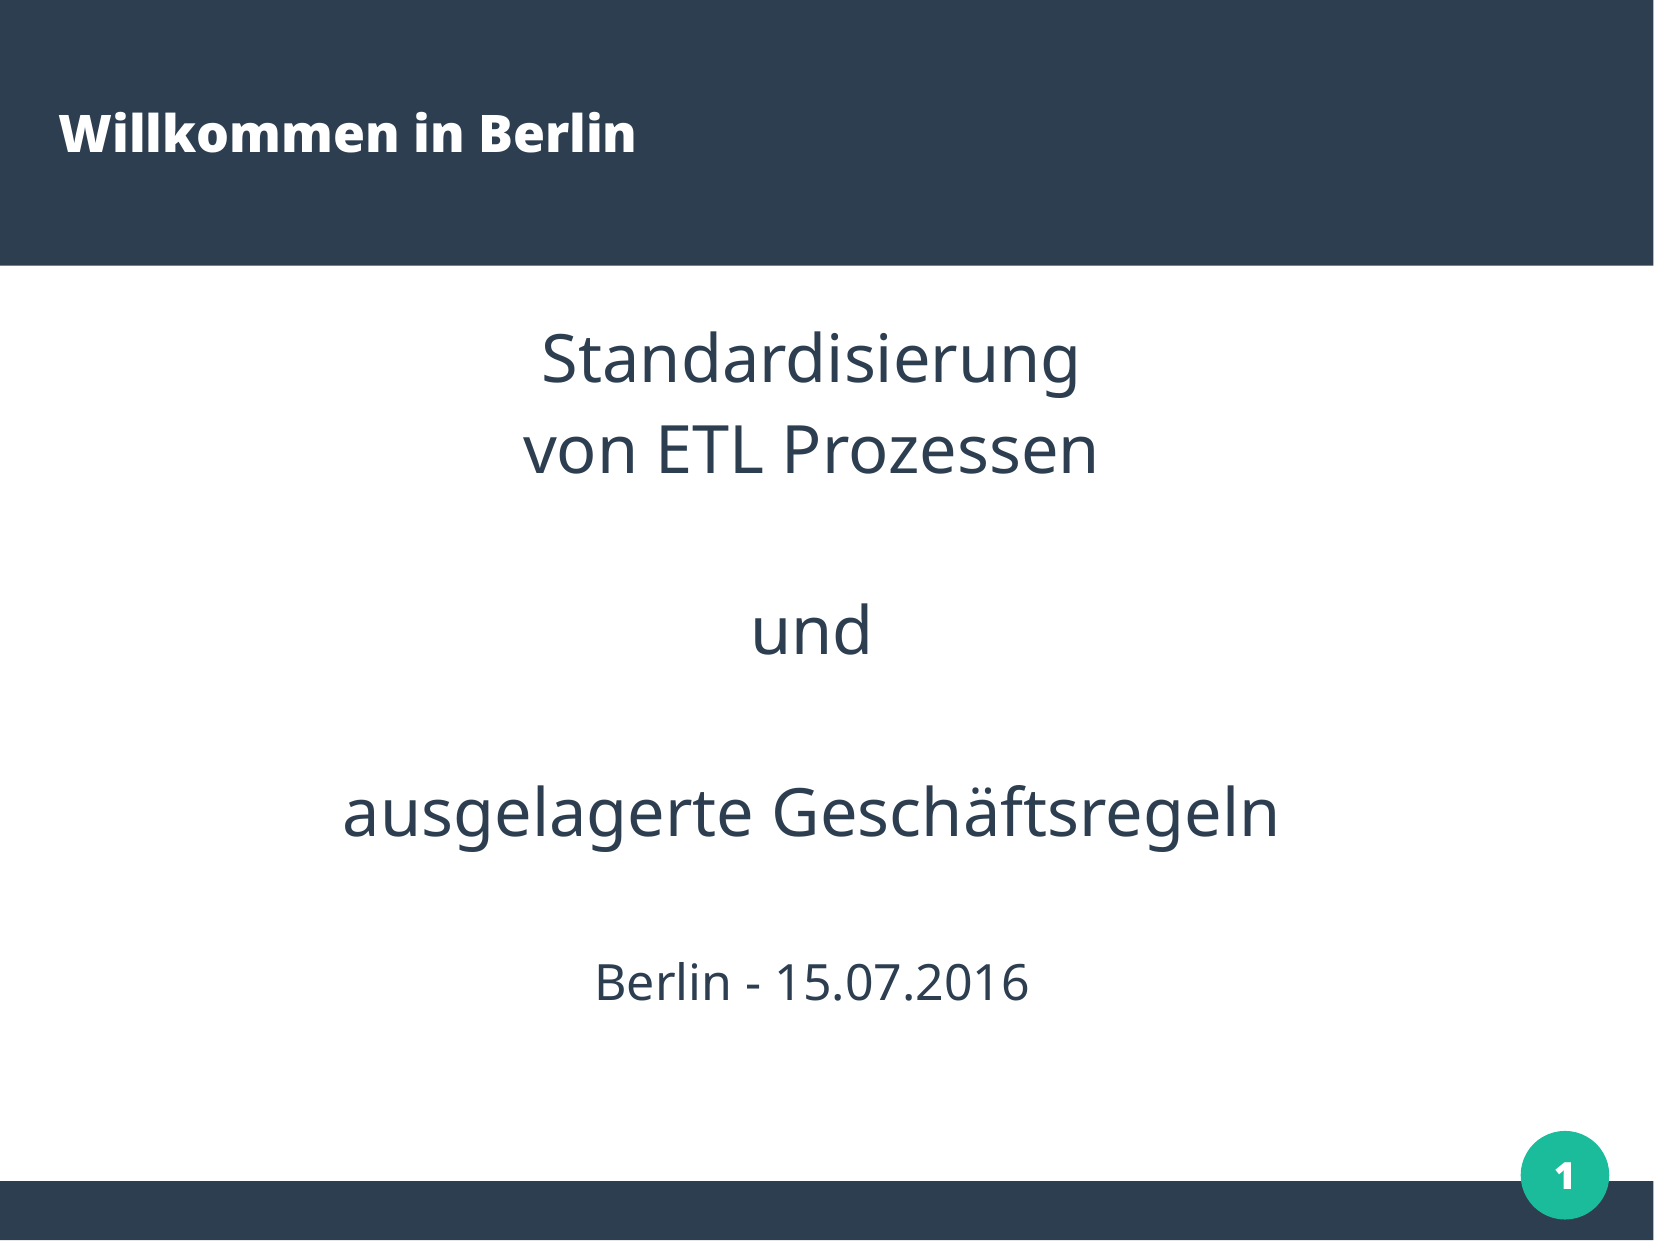

# Willkommen in Berlin
Standardisierung
von ETL Prozessen
und
ausgelagerte Geschäftsregeln
Berlin - 15.07.2016
1